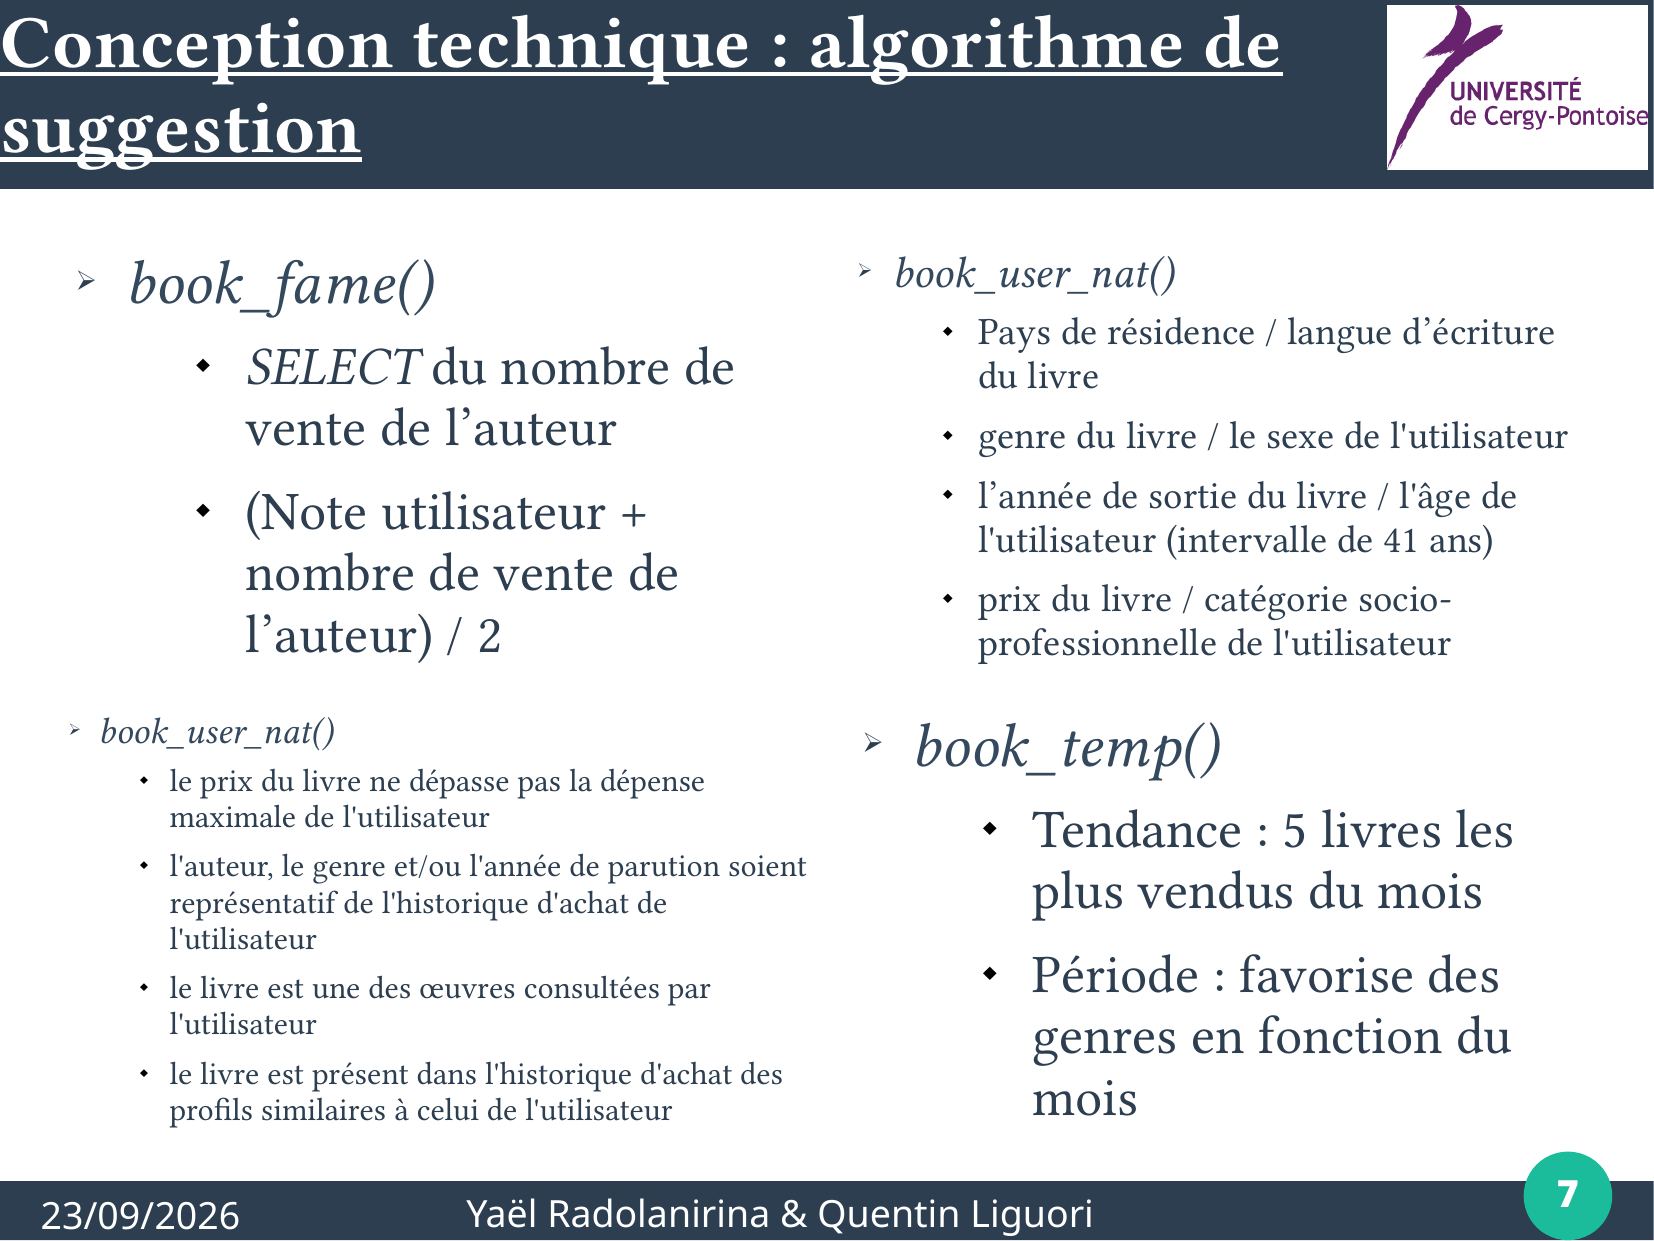

# Conception technique : algorithme de suggestion
book_fame()
SELECT du nombre de vente de l’auteur
(Note utilisateur + nombre de vente de l’auteur) / 2
book_user_nat()
Pays de résidence / langue d’écriture du livre
genre du livre / le sexe de l'utilisateur
l’année de sortie du livre / l'âge de l'utilisateur (intervalle de 41 ans)
prix du livre / catégorie socio-professionnelle de l'utilisateur
book_user_nat()
le prix du livre ne dépasse pas la dépense maximale de l'utilisateur
l'auteur, le genre et/ou l'année de parution soient représentatif de l'historique d'achat de l'utilisateur
le livre est une des œuvres consultées par l'utilisateur
le livre est présent dans l'historique d'achat des profils similaires à celui de l'utilisateur
book_temp()
Tendance : 5 livres les plus vendus du mois
Période : favorise des genres en fonction du mois
7